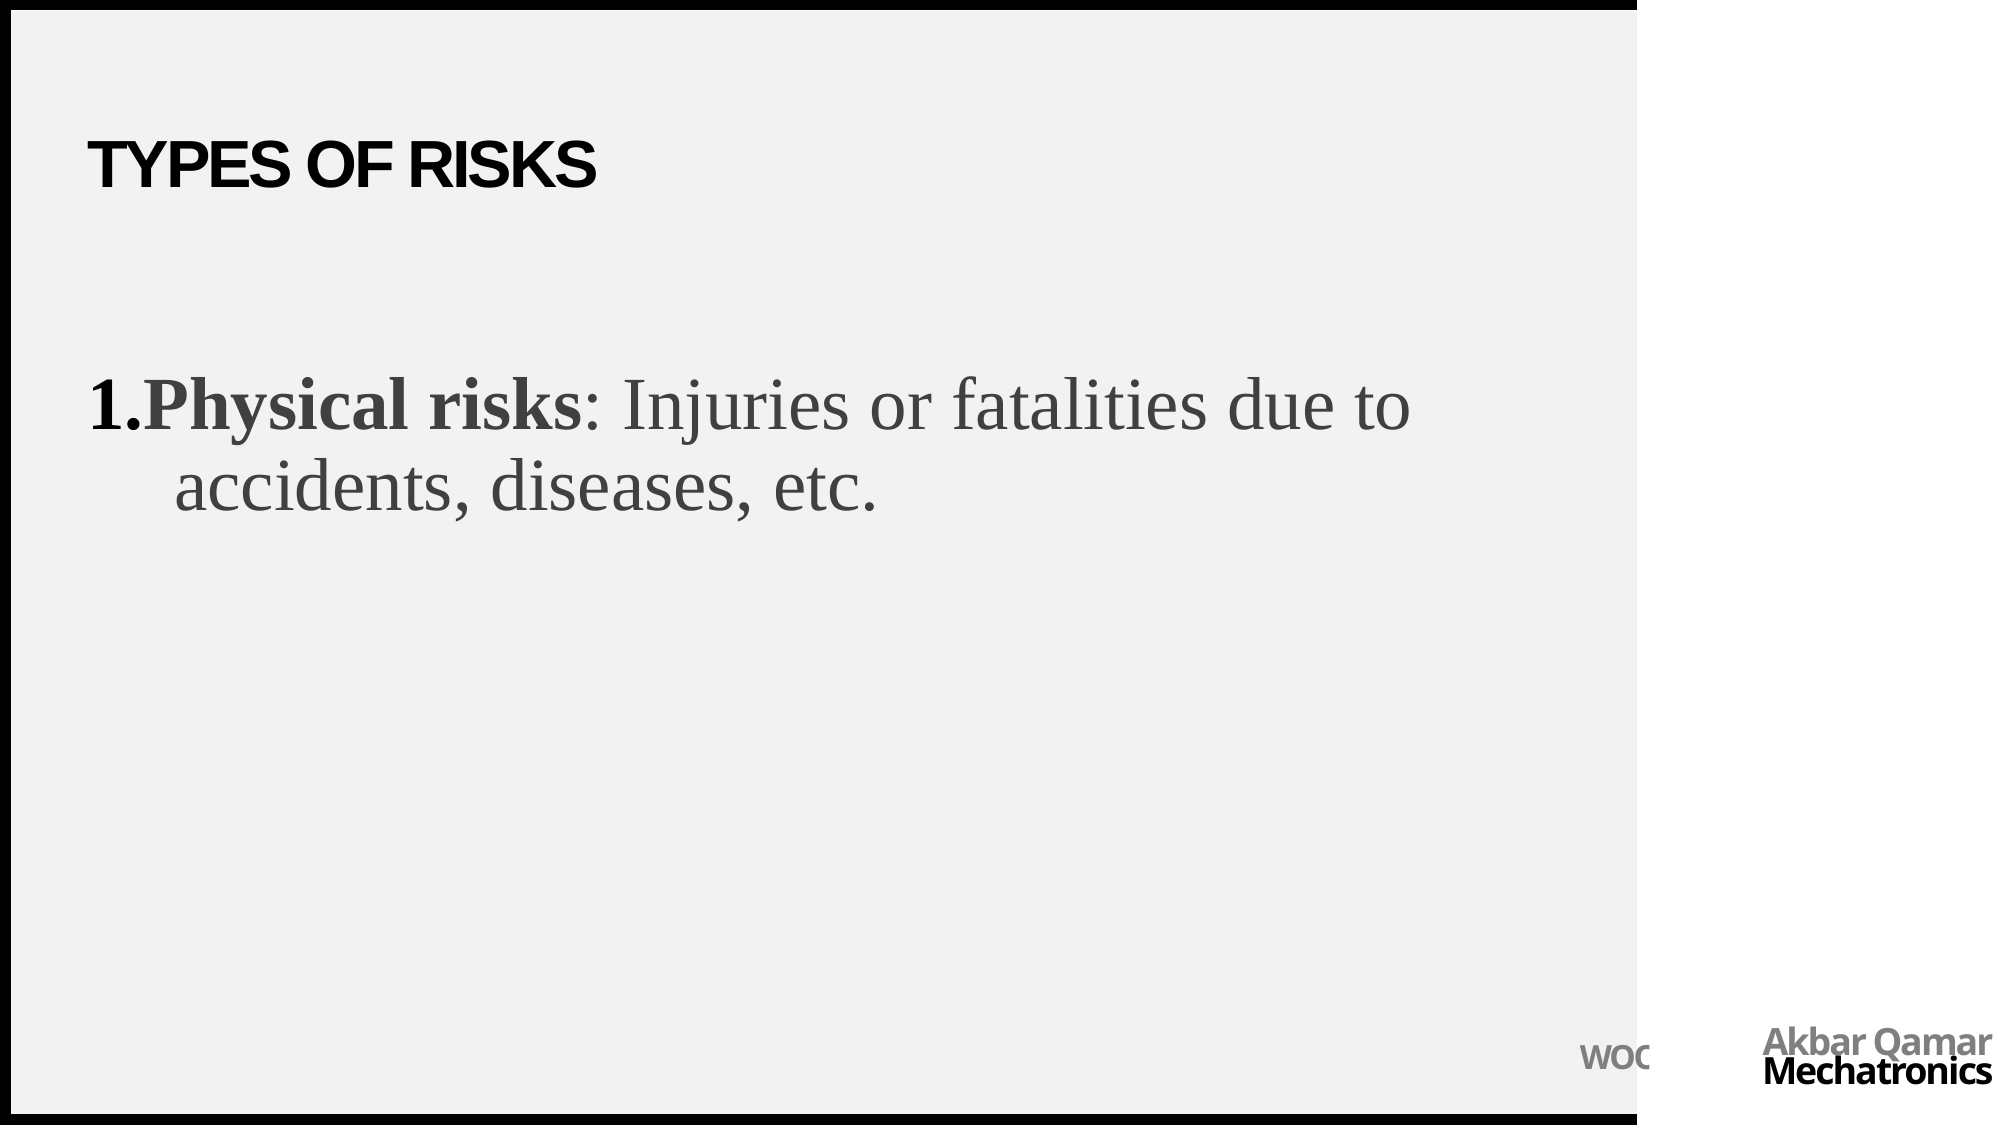

# Types of RISKS
Physical risks: Injuries or fatalities due to accidents, diseases, etc.
Akbar Qamar
Mechatronics